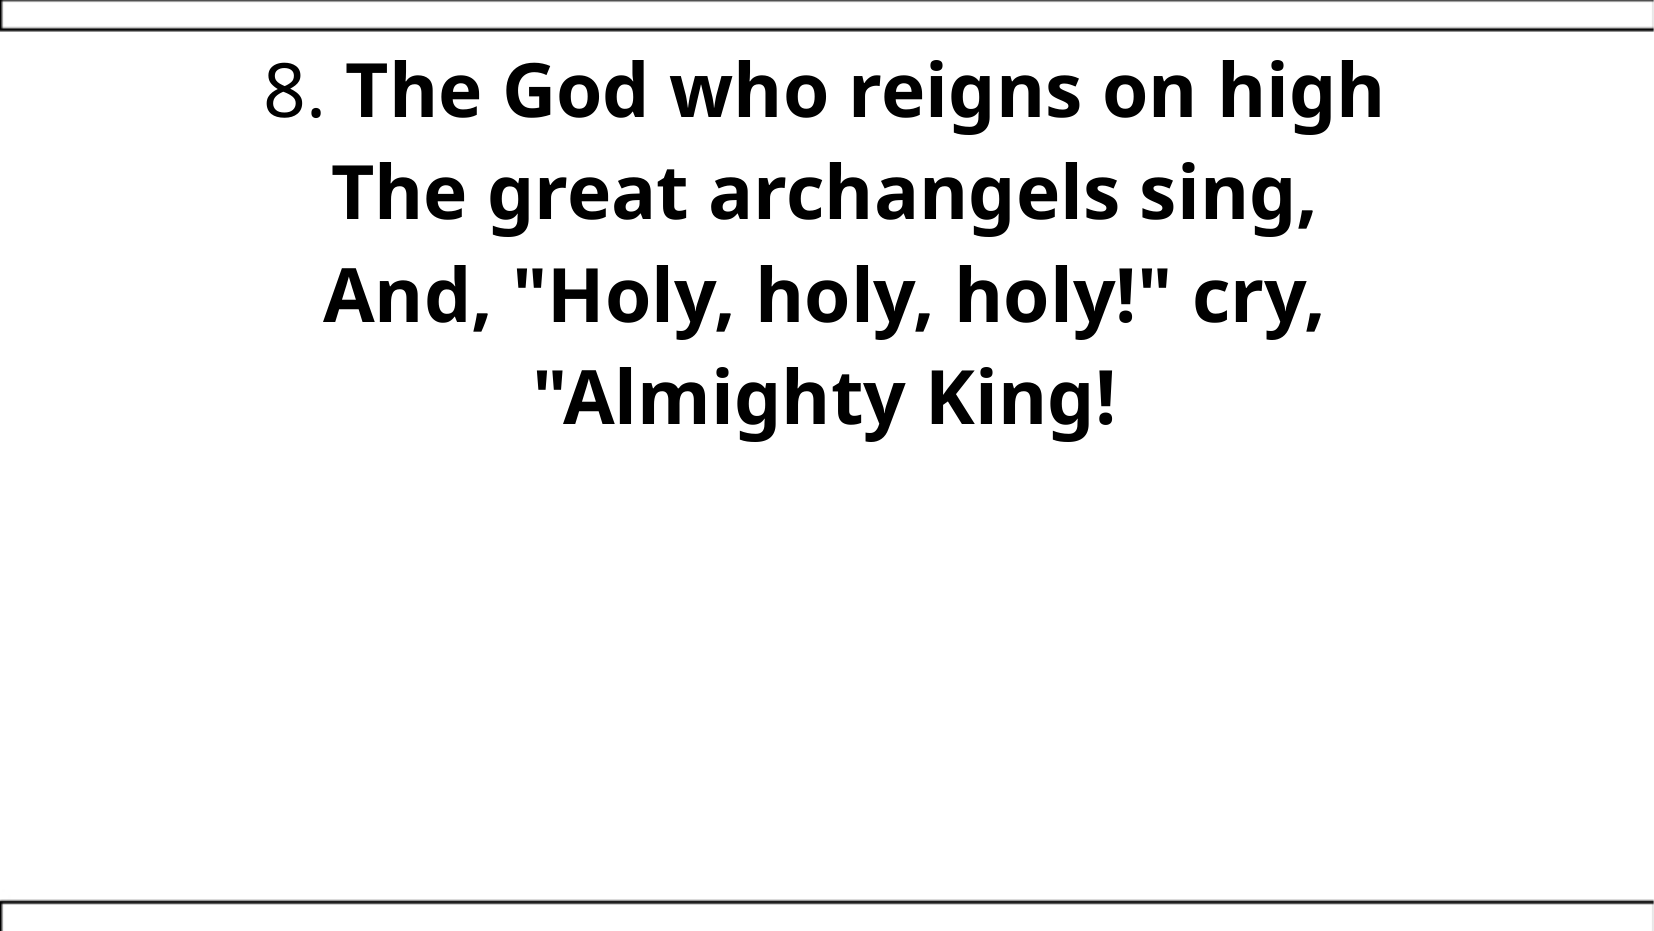

8. The God who reigns on high
The great archangels sing,
And, "Holy, holy, holy!" cry,
"Almighty King!